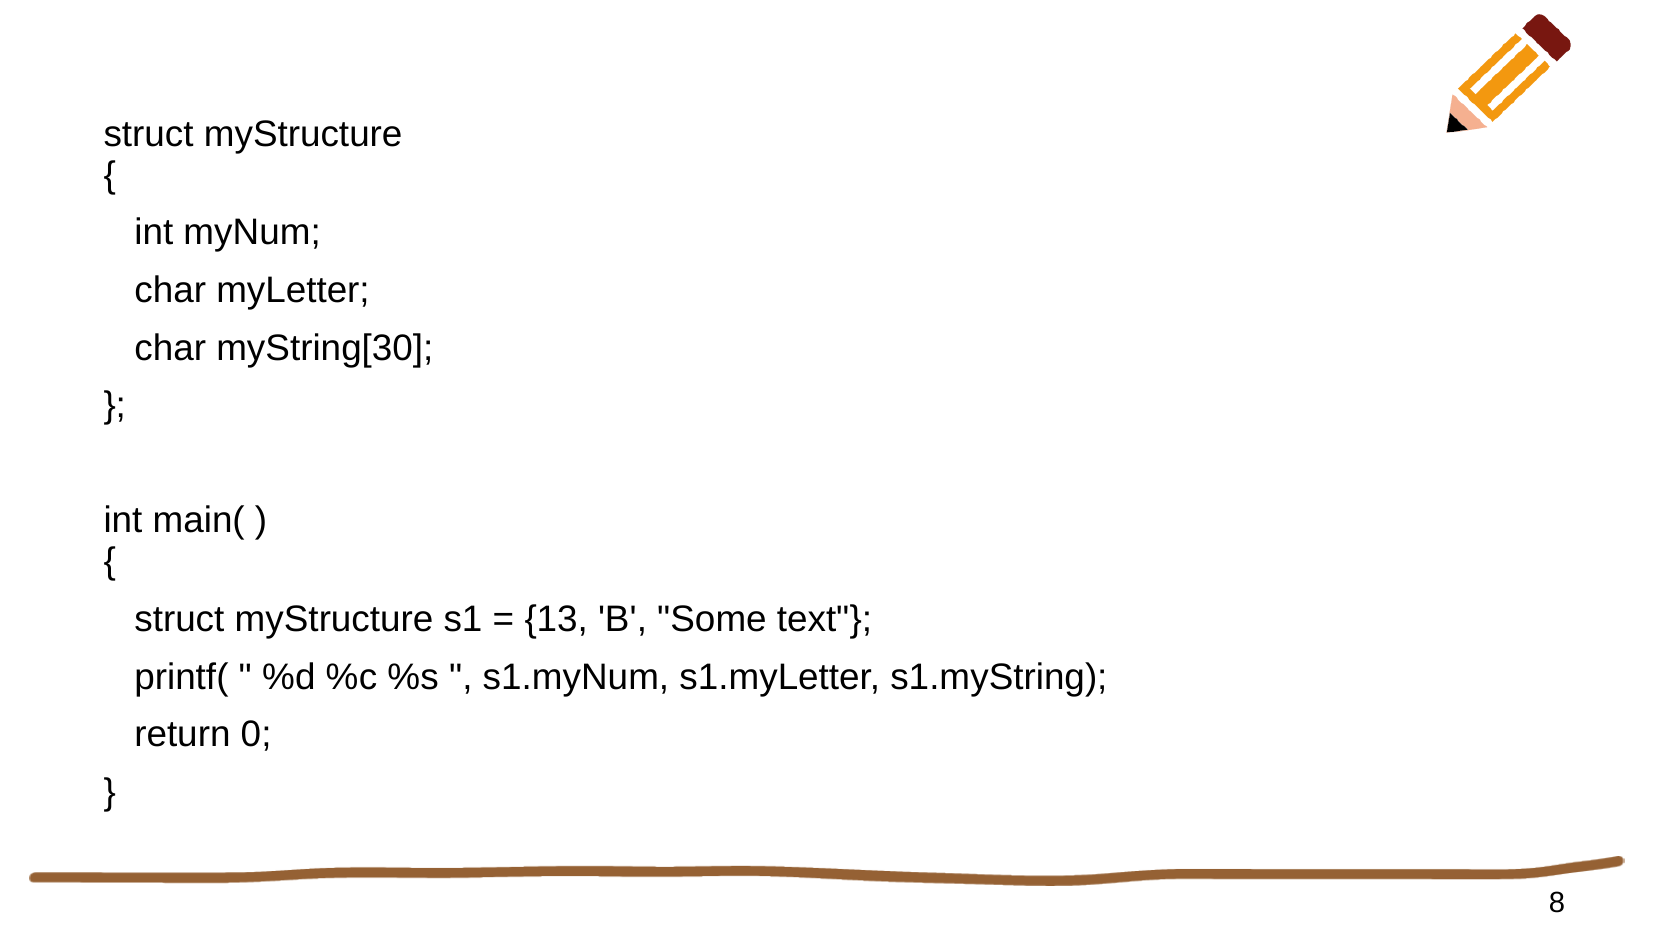

# struct myStructure {
 int myNum;
 char myLetter;
 char myString[30];
};
int main( )
{
 struct myStructure s1 = {13, 'B', "Some text"};
 printf( " %d %c %s ", s1.myNum, s1.myLetter, s1.myString);
 return 0;
}
8